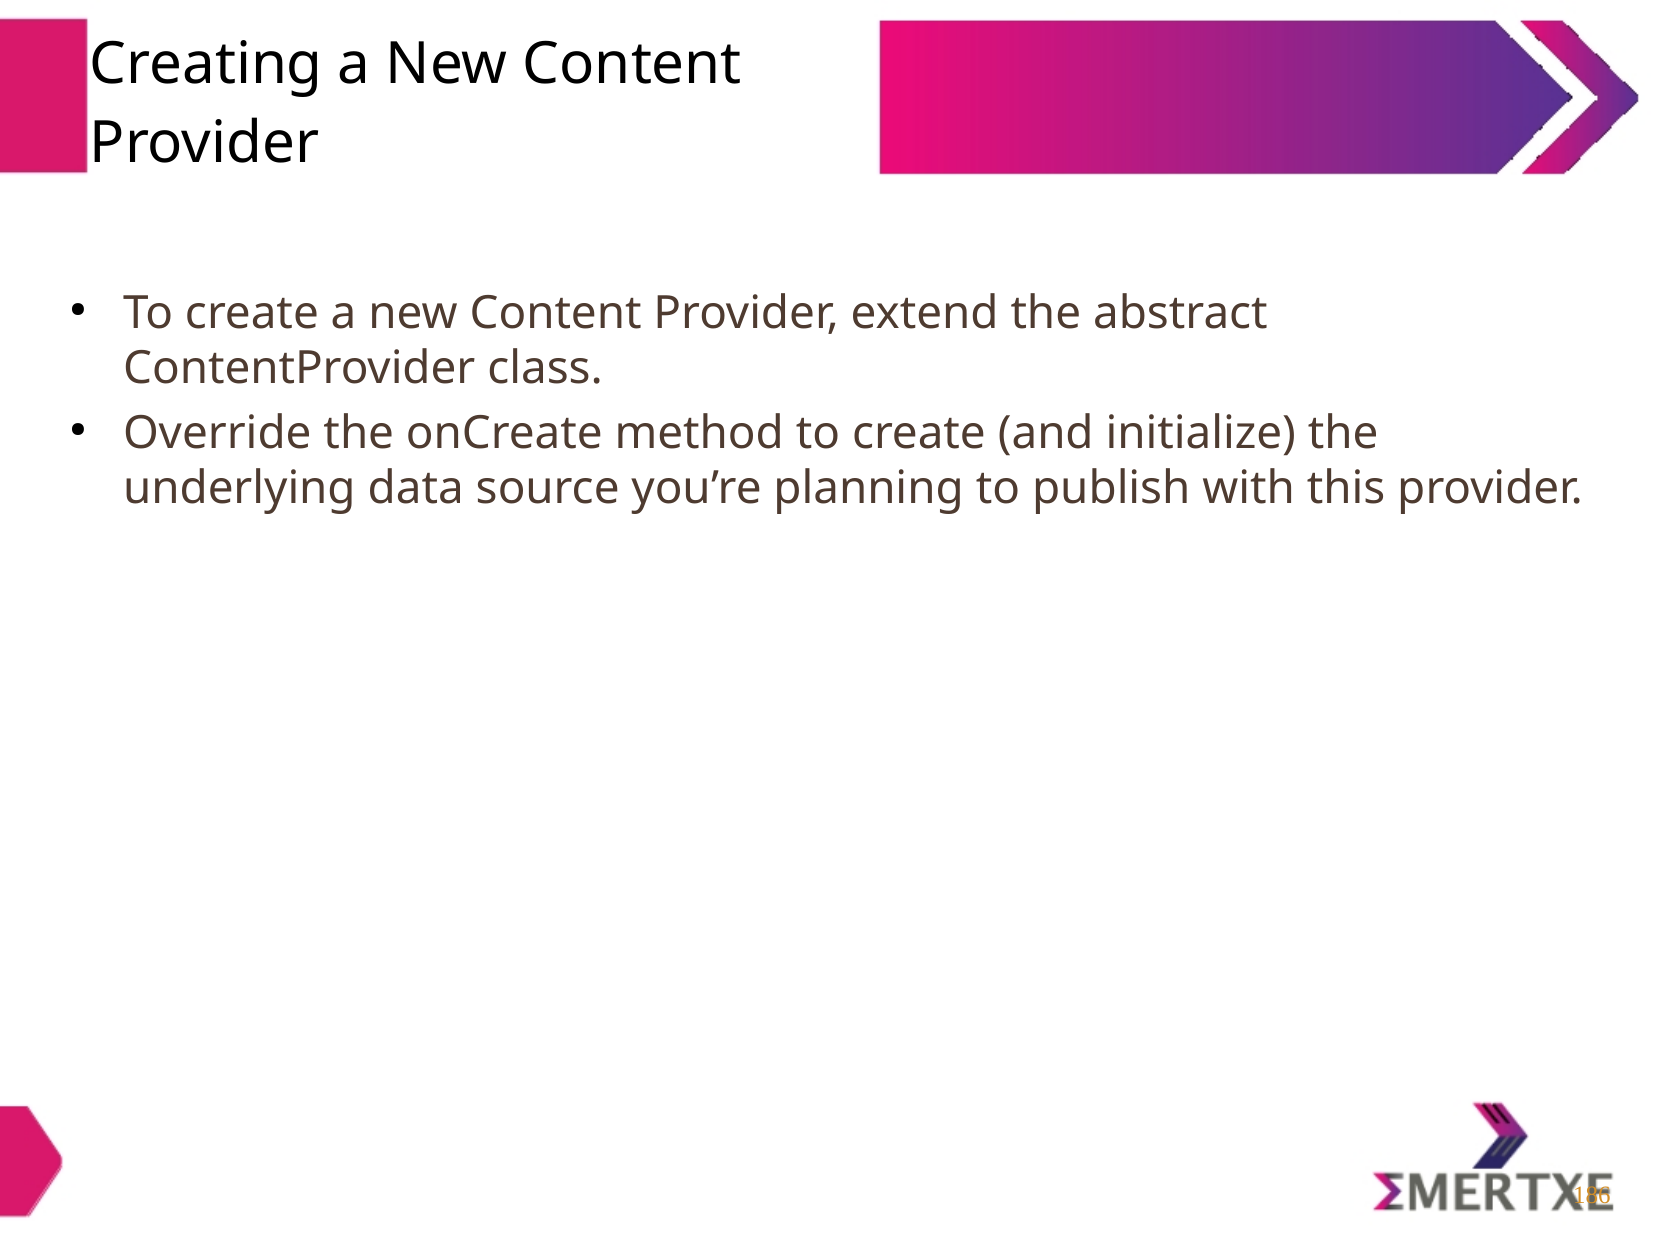

Creating a New Content Provider
# To create a new Content Provider, extend the abstract ContentProvider class.
Override the onCreate method to create (and initialize) the underlying data source you’re planning to publish with this provider.